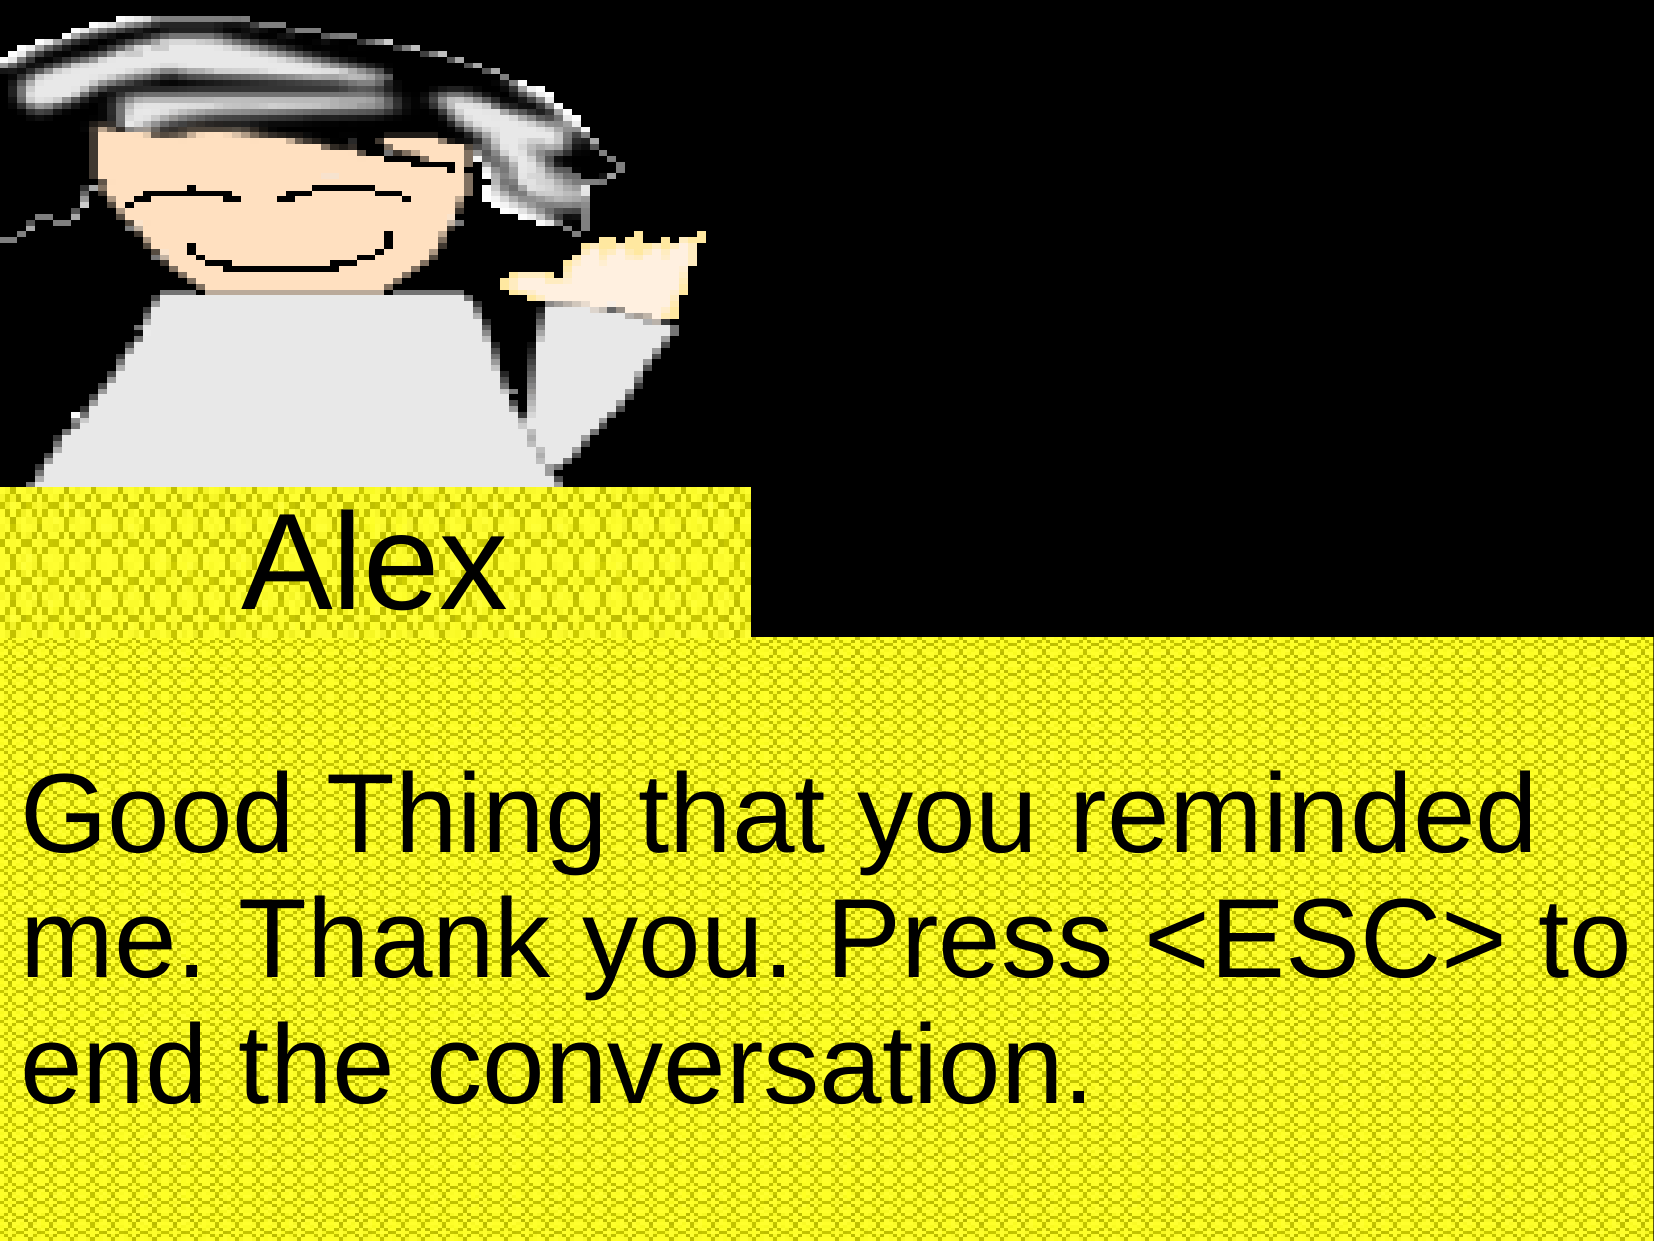

Alex
Good Thing that you reminded
me. Thank you. Press <ESC> to
end the conversation.